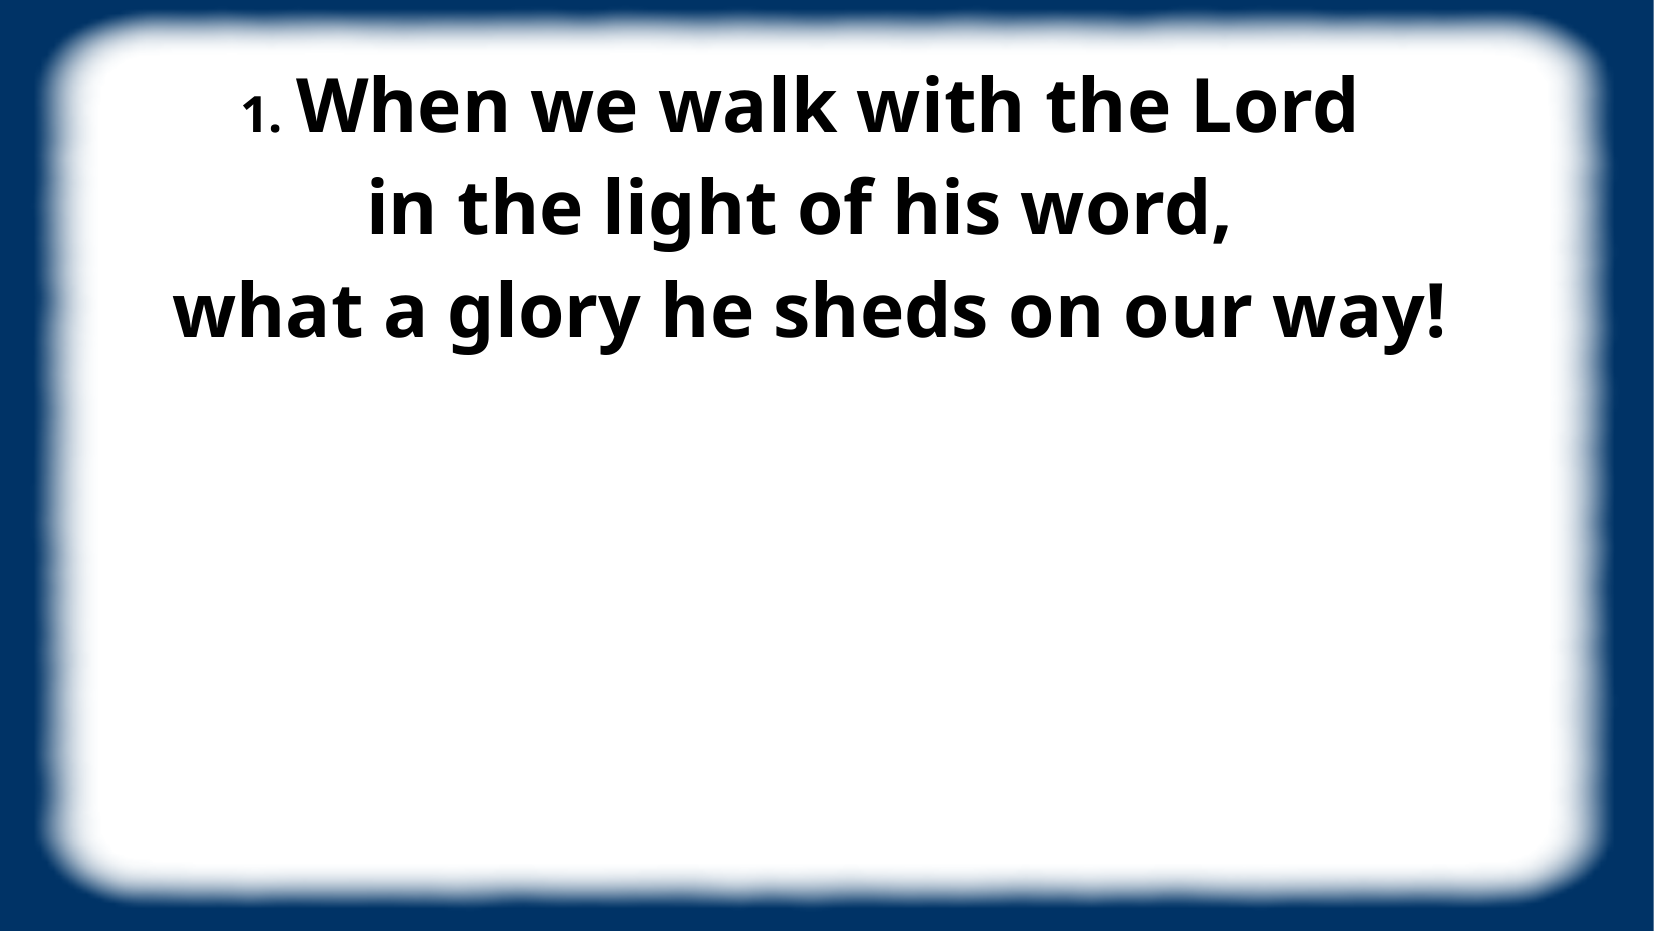

1. When we walk with the Lord
in the light of his word,
what a glory he sheds on our way!